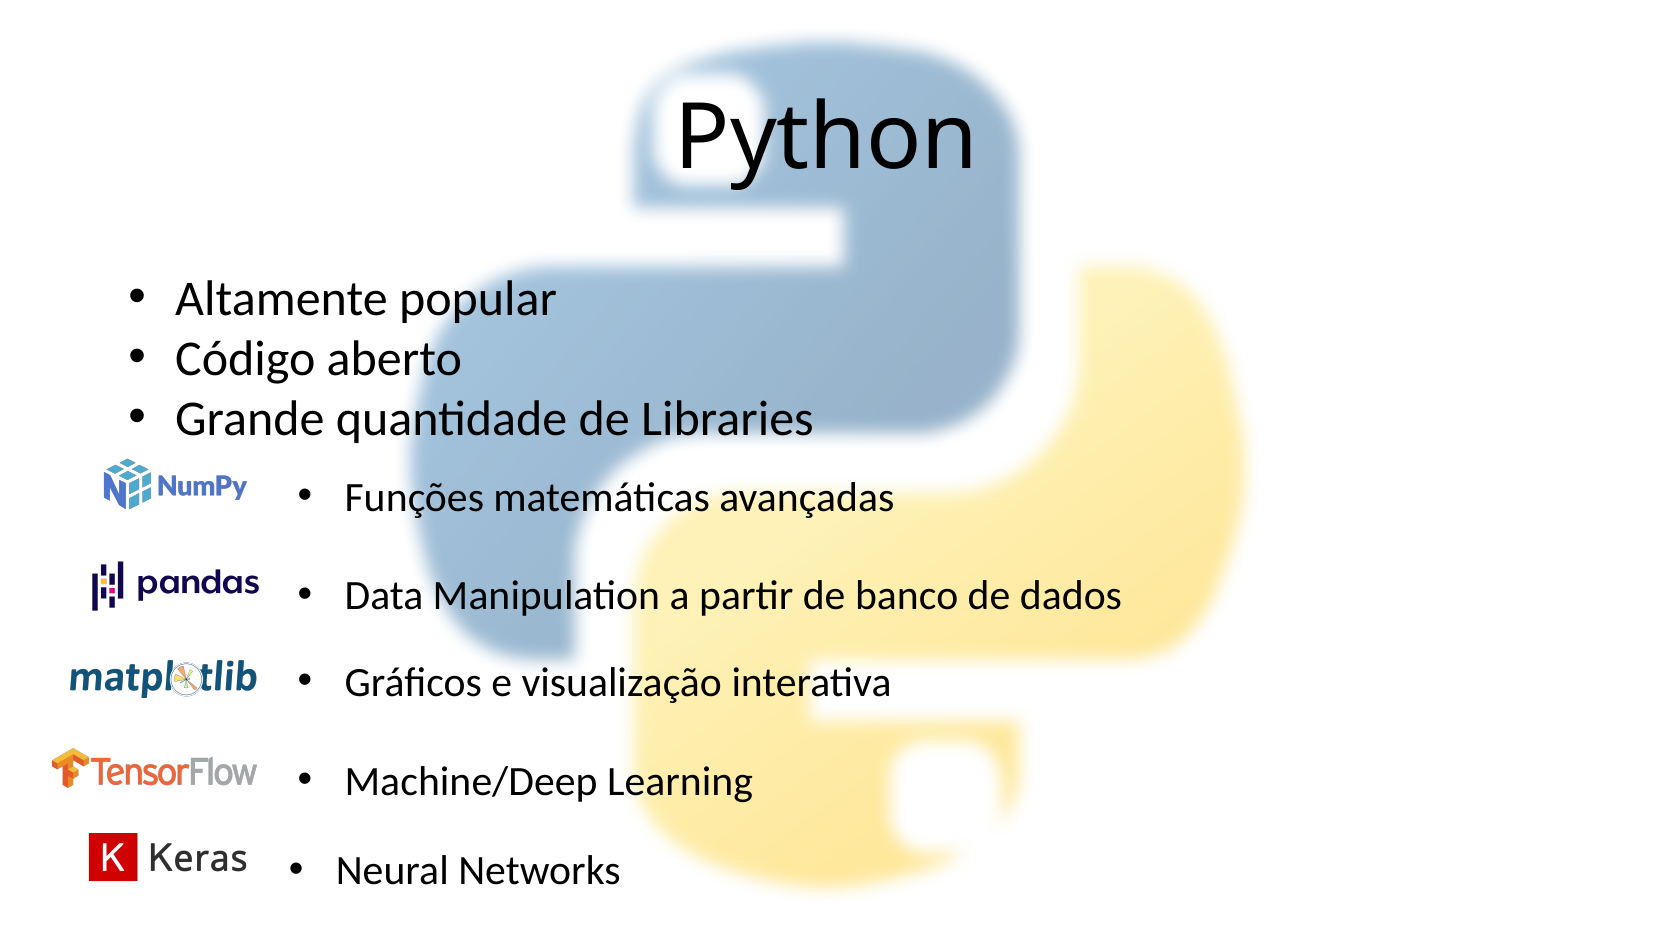

# Python
Altamente popular
Código aberto
Grande quantidade de Libraries
Funções matemáticas avançadas
Data Manipulation a partir de banco de dados
Gráficos e visualização interativa
Machine/Deep Learning
Neural Networks